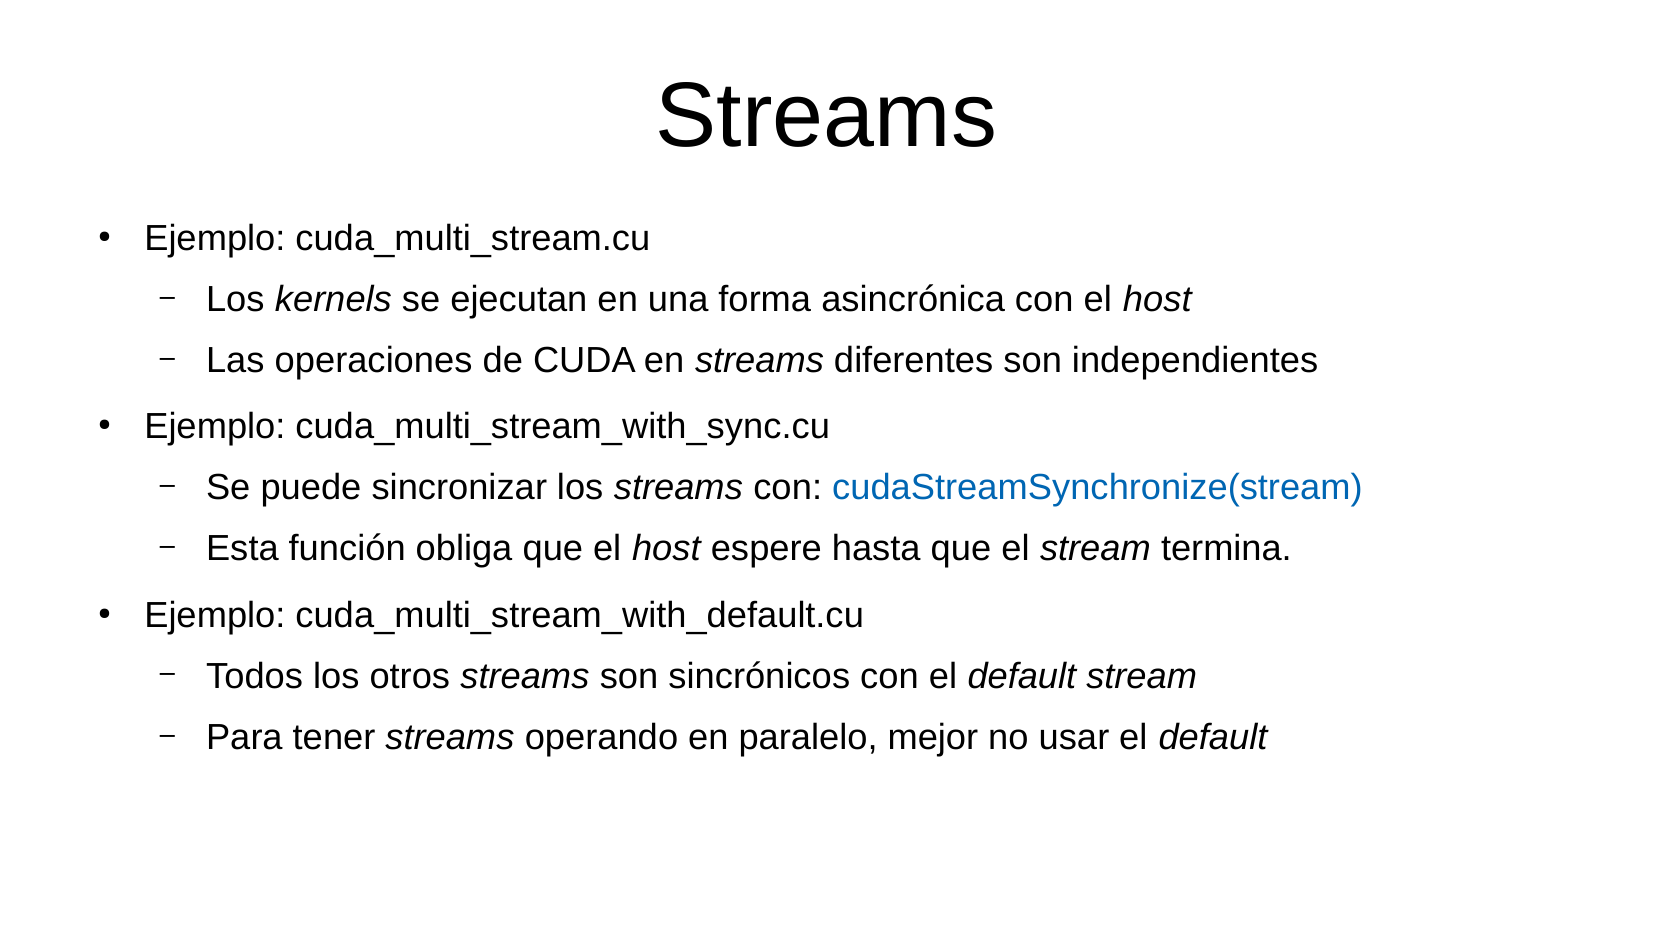

# Streams
Ejemplo: cuda_multi_stream.cu
Los kernels se ejecutan en una forma asincrónica con el host
Las operaciones de CUDA en streams diferentes son independientes
Ejemplo: cuda_multi_stream_with_sync.cu
Se puede sincronizar los streams con: cudaStreamSynchronize(stream)
Esta función obliga que el host espere hasta que el stream termina.
Ejemplo: cuda_multi_stream_with_default.cu
Todos los otros streams son sincrónicos con el default stream
Para tener streams operando en paralelo, mejor no usar el default